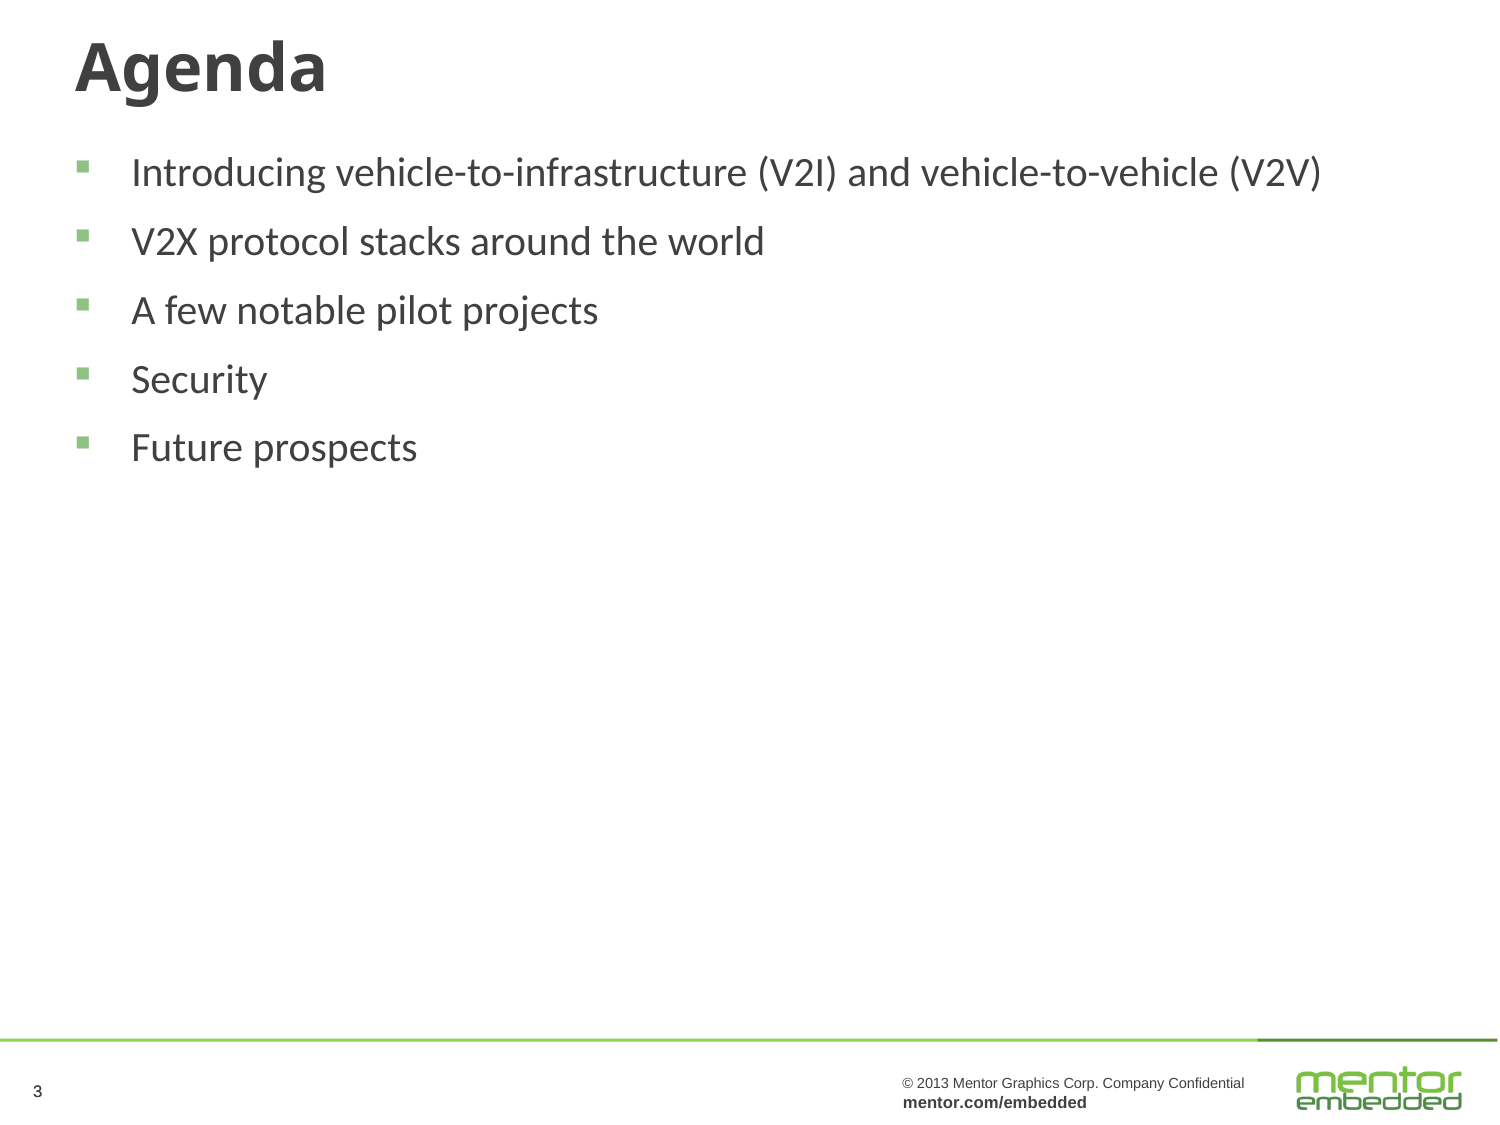

# Agenda
Introducing vehicle-to-infrastructure (V2I) and vehicle-to-vehicle (V2V)
V2X protocol stacks around the world
A few notable pilot projects
Security
Future prospects